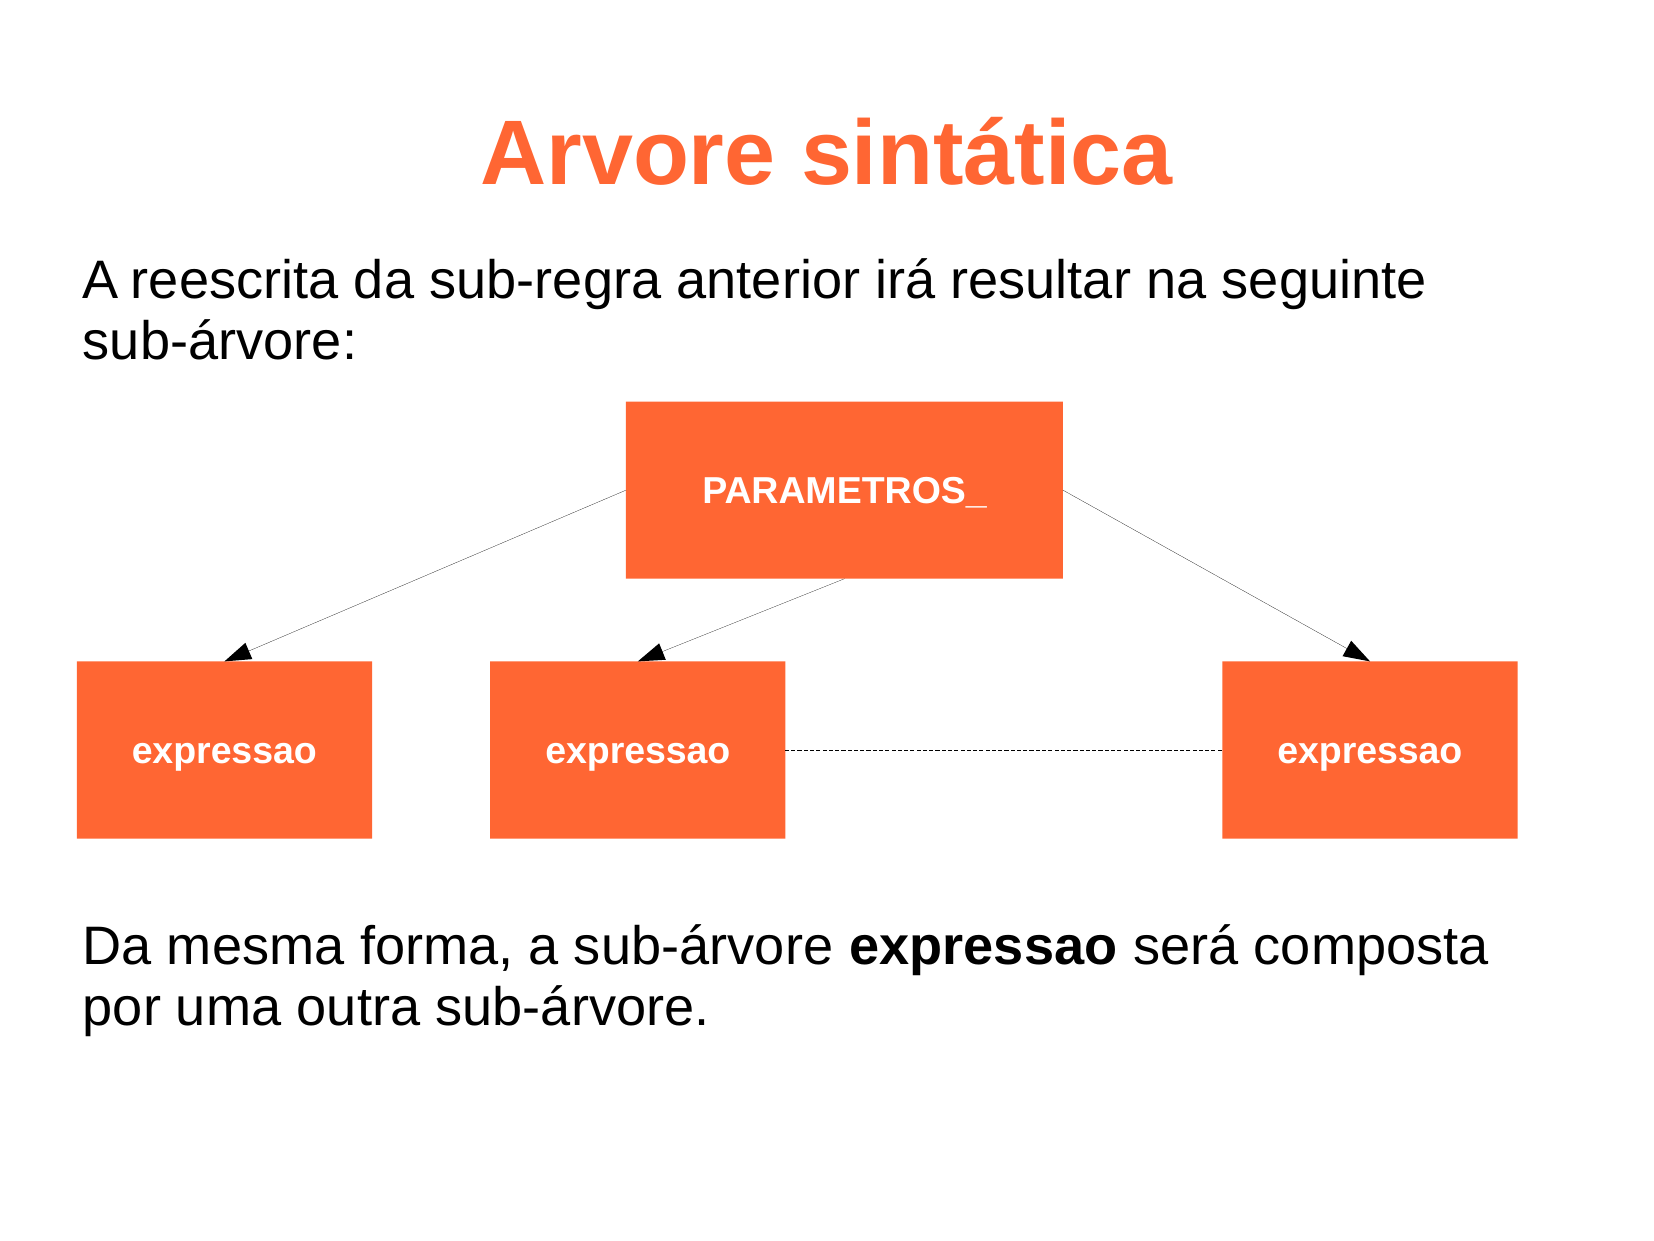

# Arvore sintática
A reescrita da sub-regra anterior irá resultar na seguinte sub-árvore:
Da mesma forma, a sub-árvore expressao será composta por uma outra sub-árvore.
PARAMETROS_
expressao
expressao
expressao